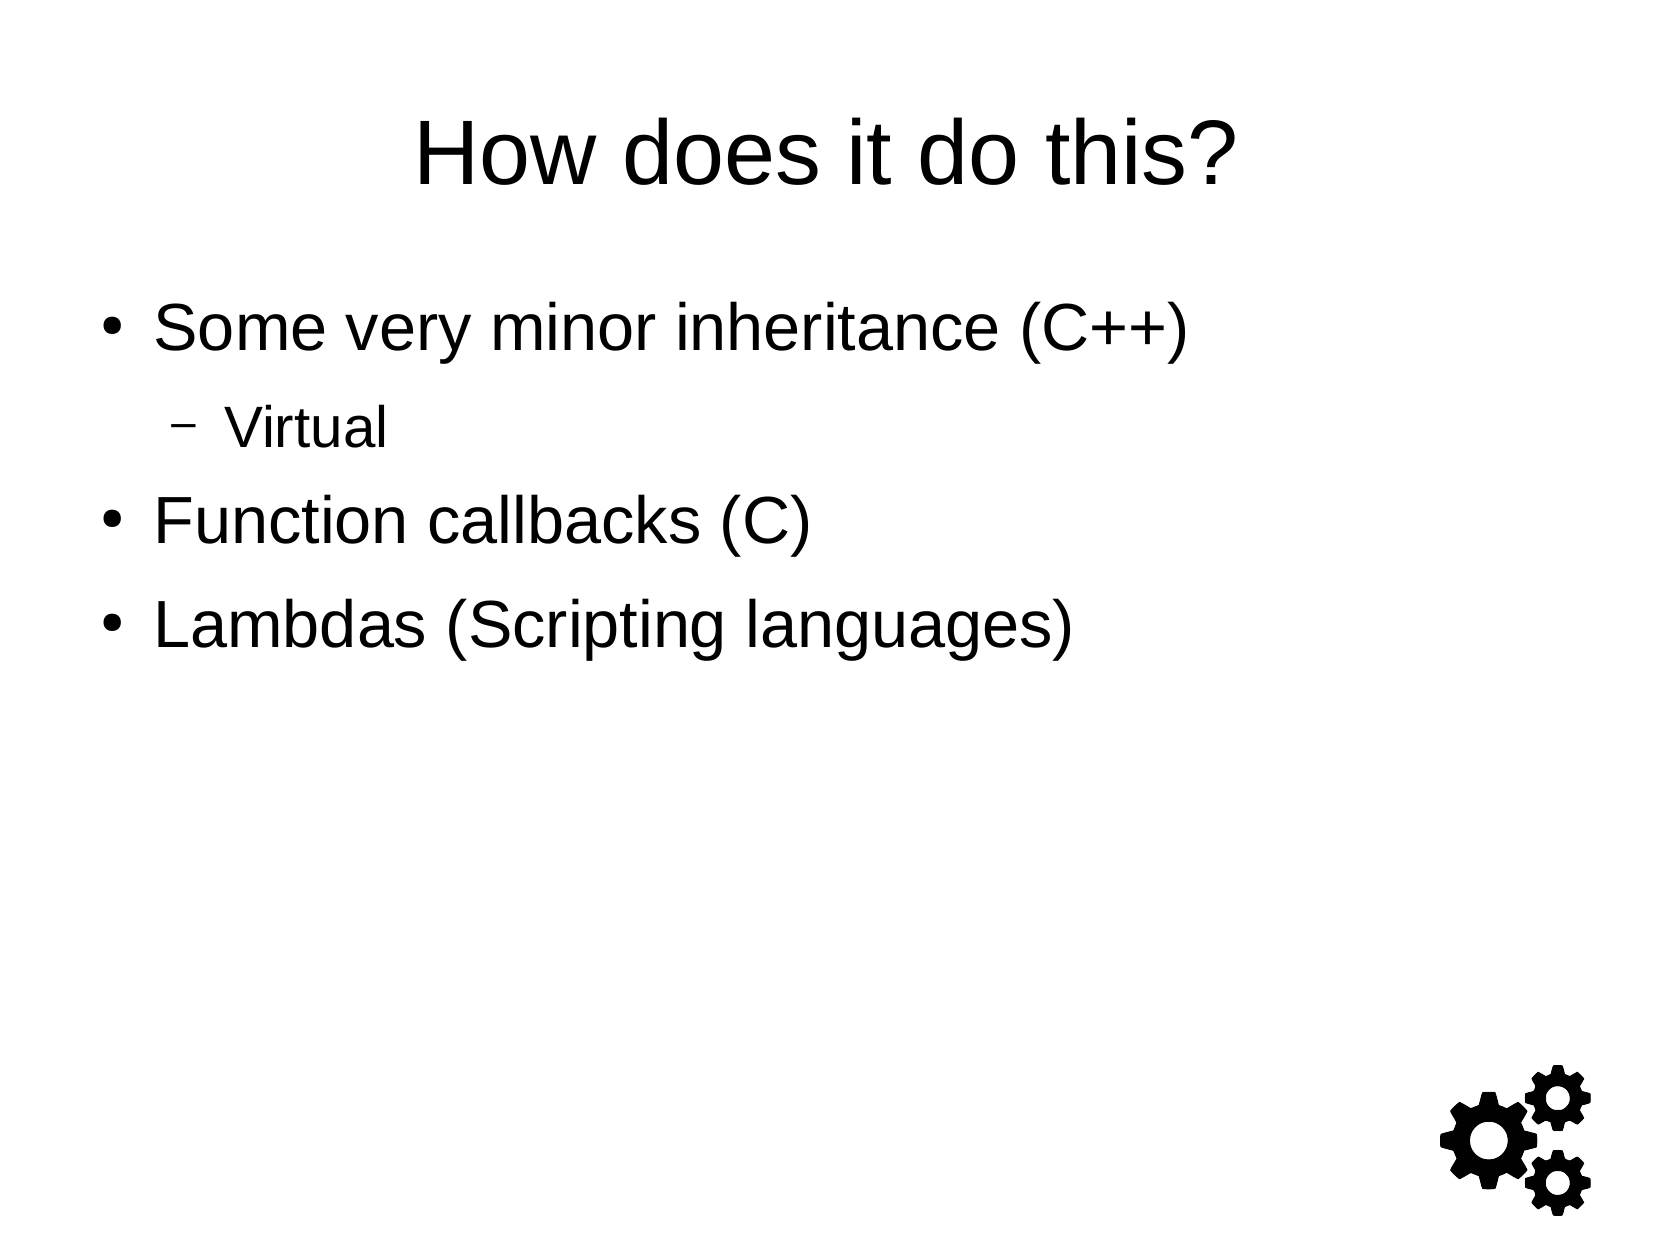

# How does it do this?
Some very minor inheritance (C++)
Virtual
Function callbacks (C)
Lambdas (Scripting languages)